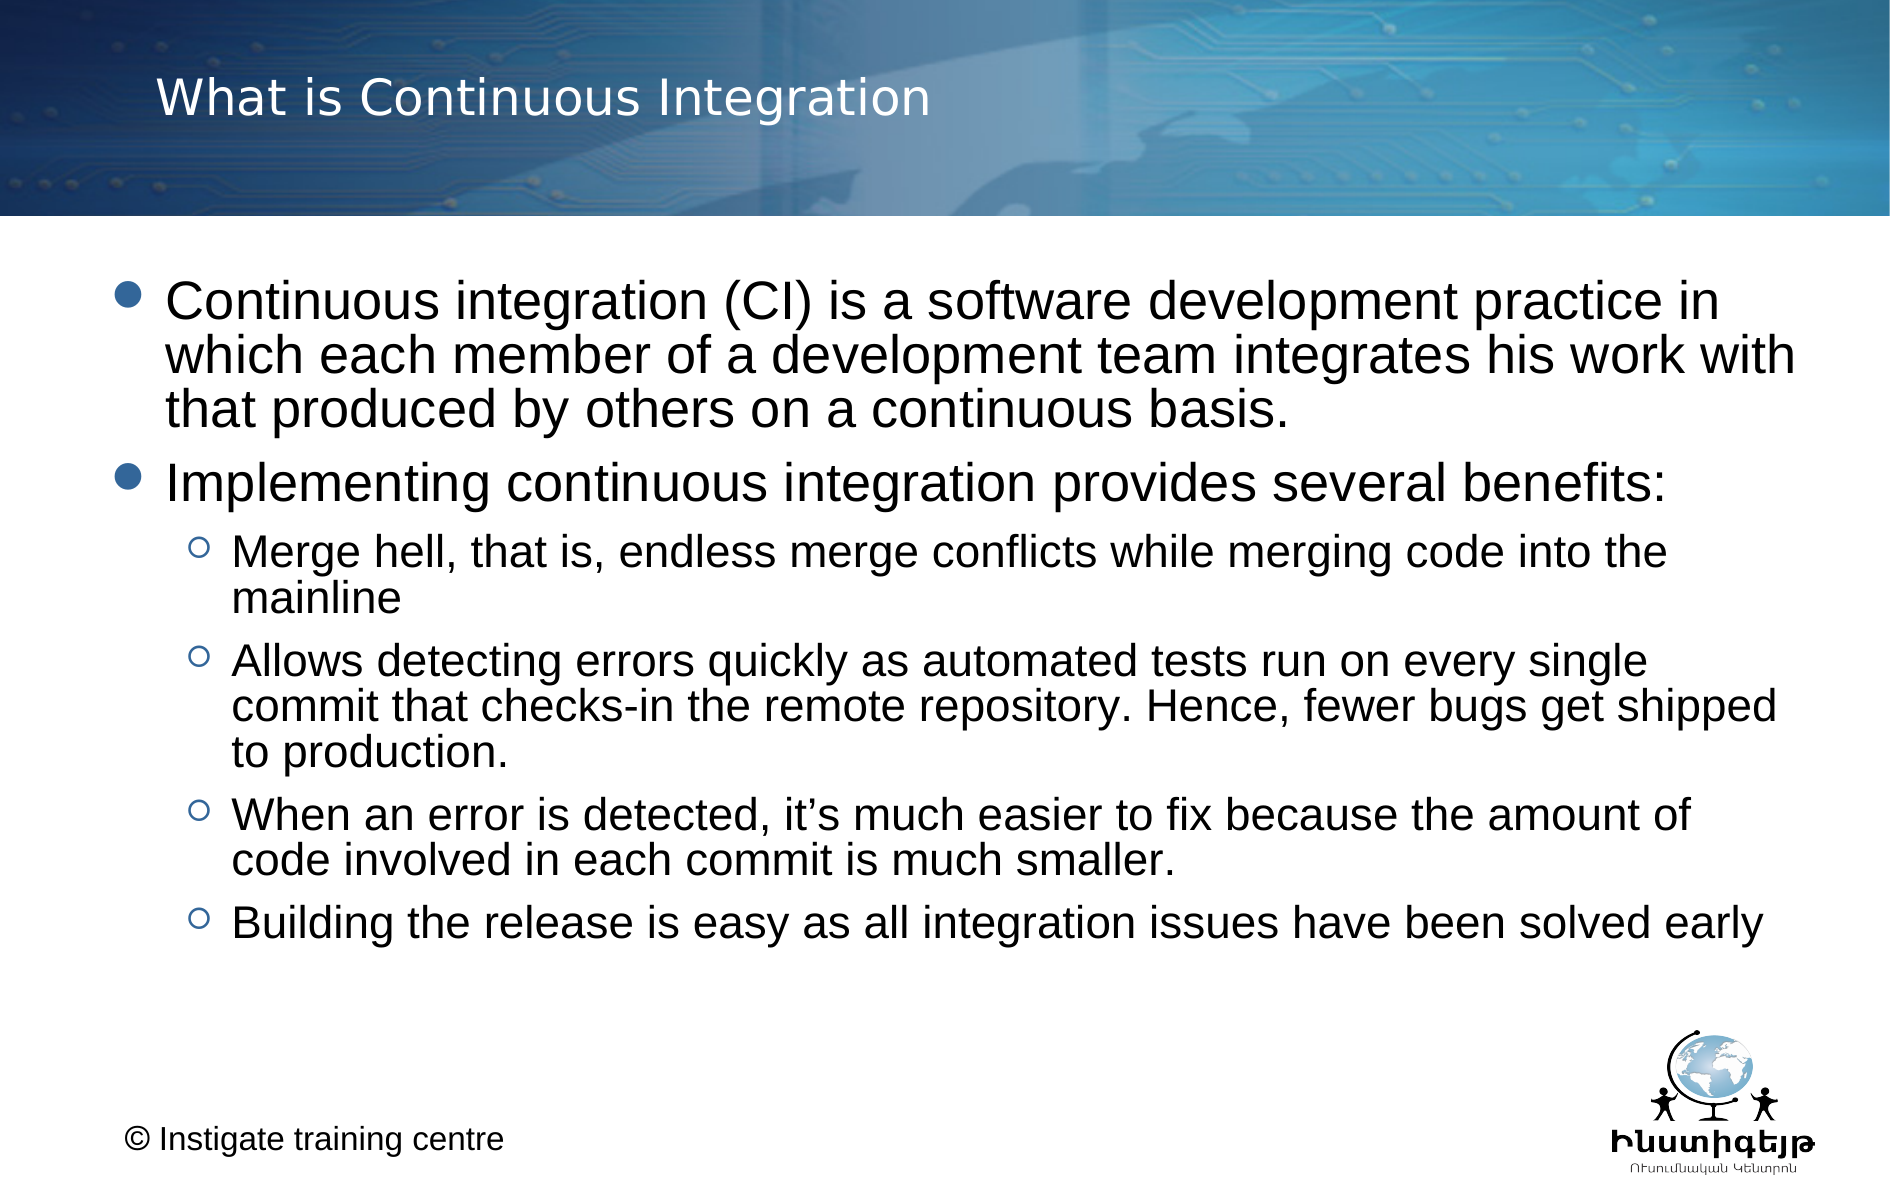

What is Continuous Integration
# Continuous integration (CI) is a software development practice in which each member of a development team integrates his work with that produced by others on a continuous basis.
Implementing continuous integration provides several benefits:
Merge hell, that is, endless merge conflicts while merging code into the mainline
Allows detecting errors quickly as automated tests run on every single commit that checks-in the remote repository. Hence, fewer bugs get shipped to production.
When an error is detected, it’s much easier to fix because the amount of code involved in each commit is much smaller.
Building the release is easy as all integration issues have been solved early